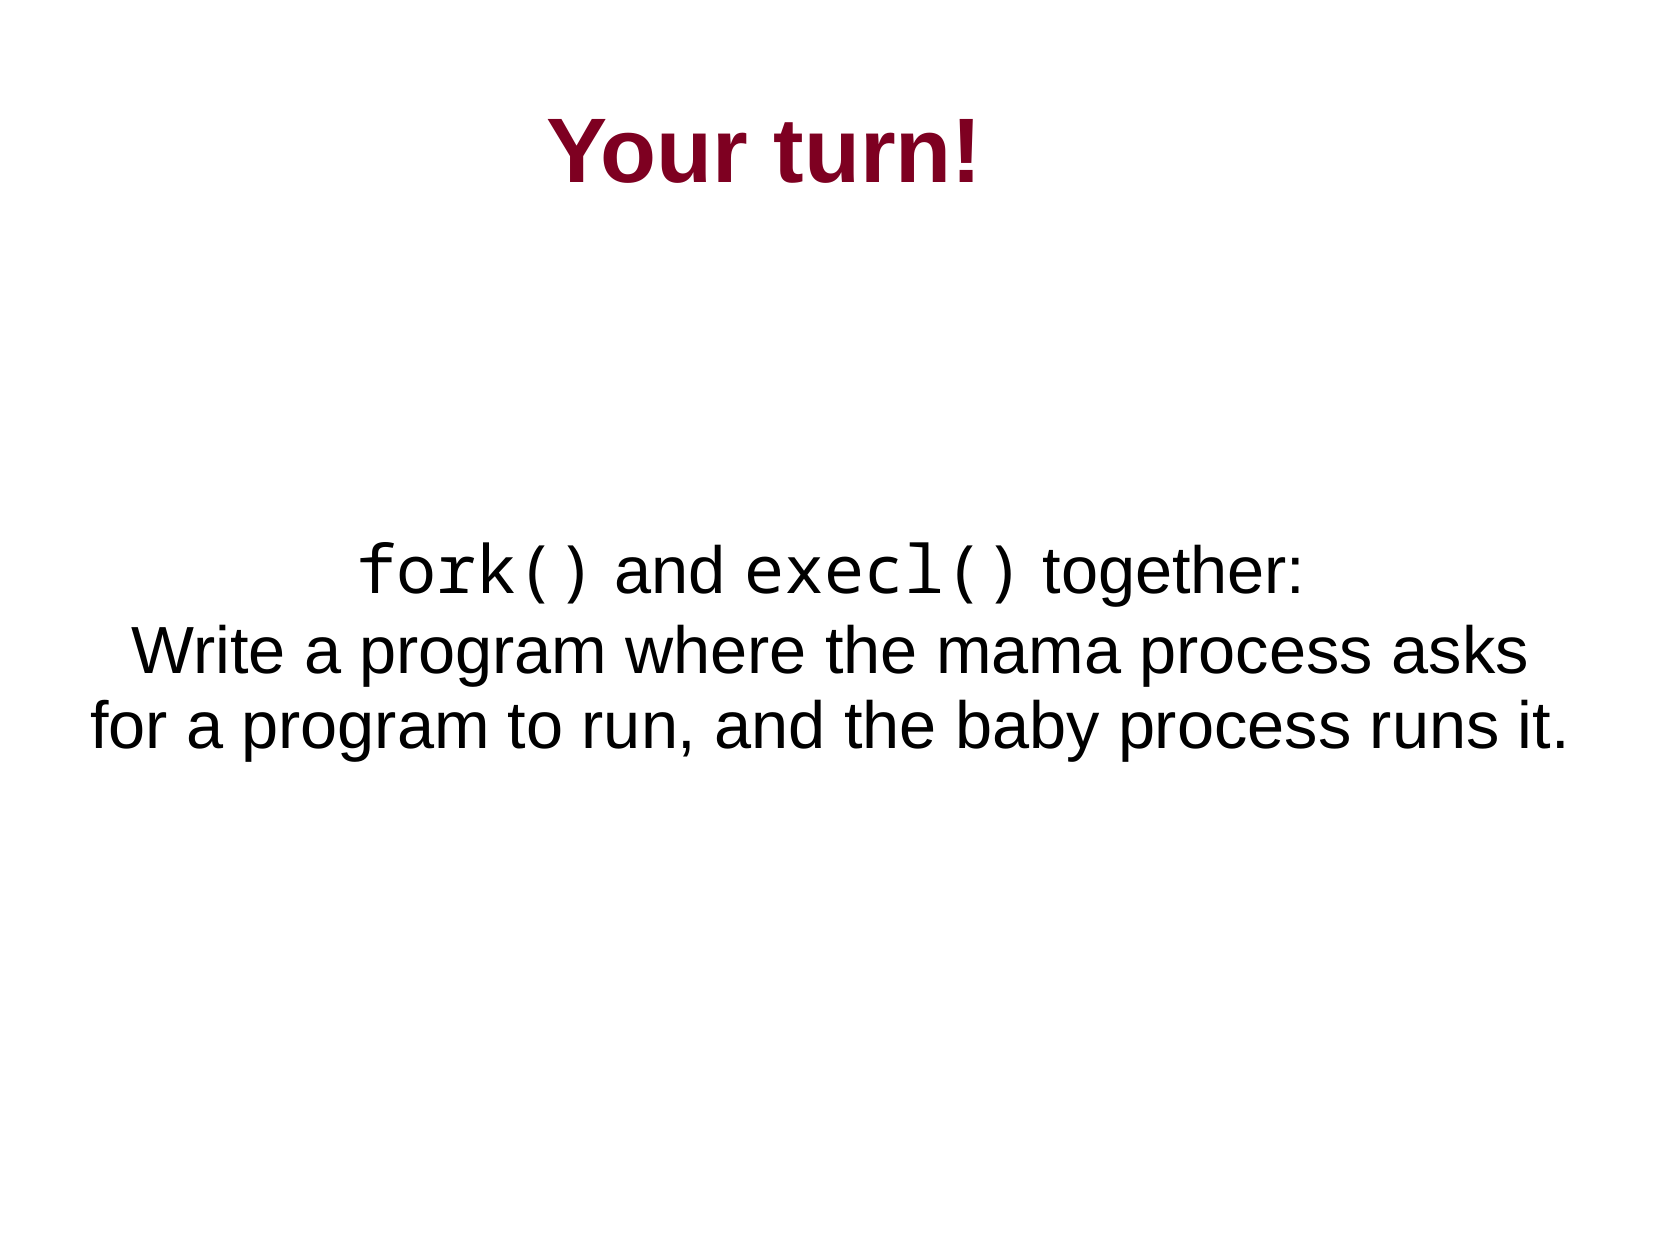

# Your turn!
fork() and execl() together:
Write a program where the mama process asks for a program to run, and the baby process runs it.